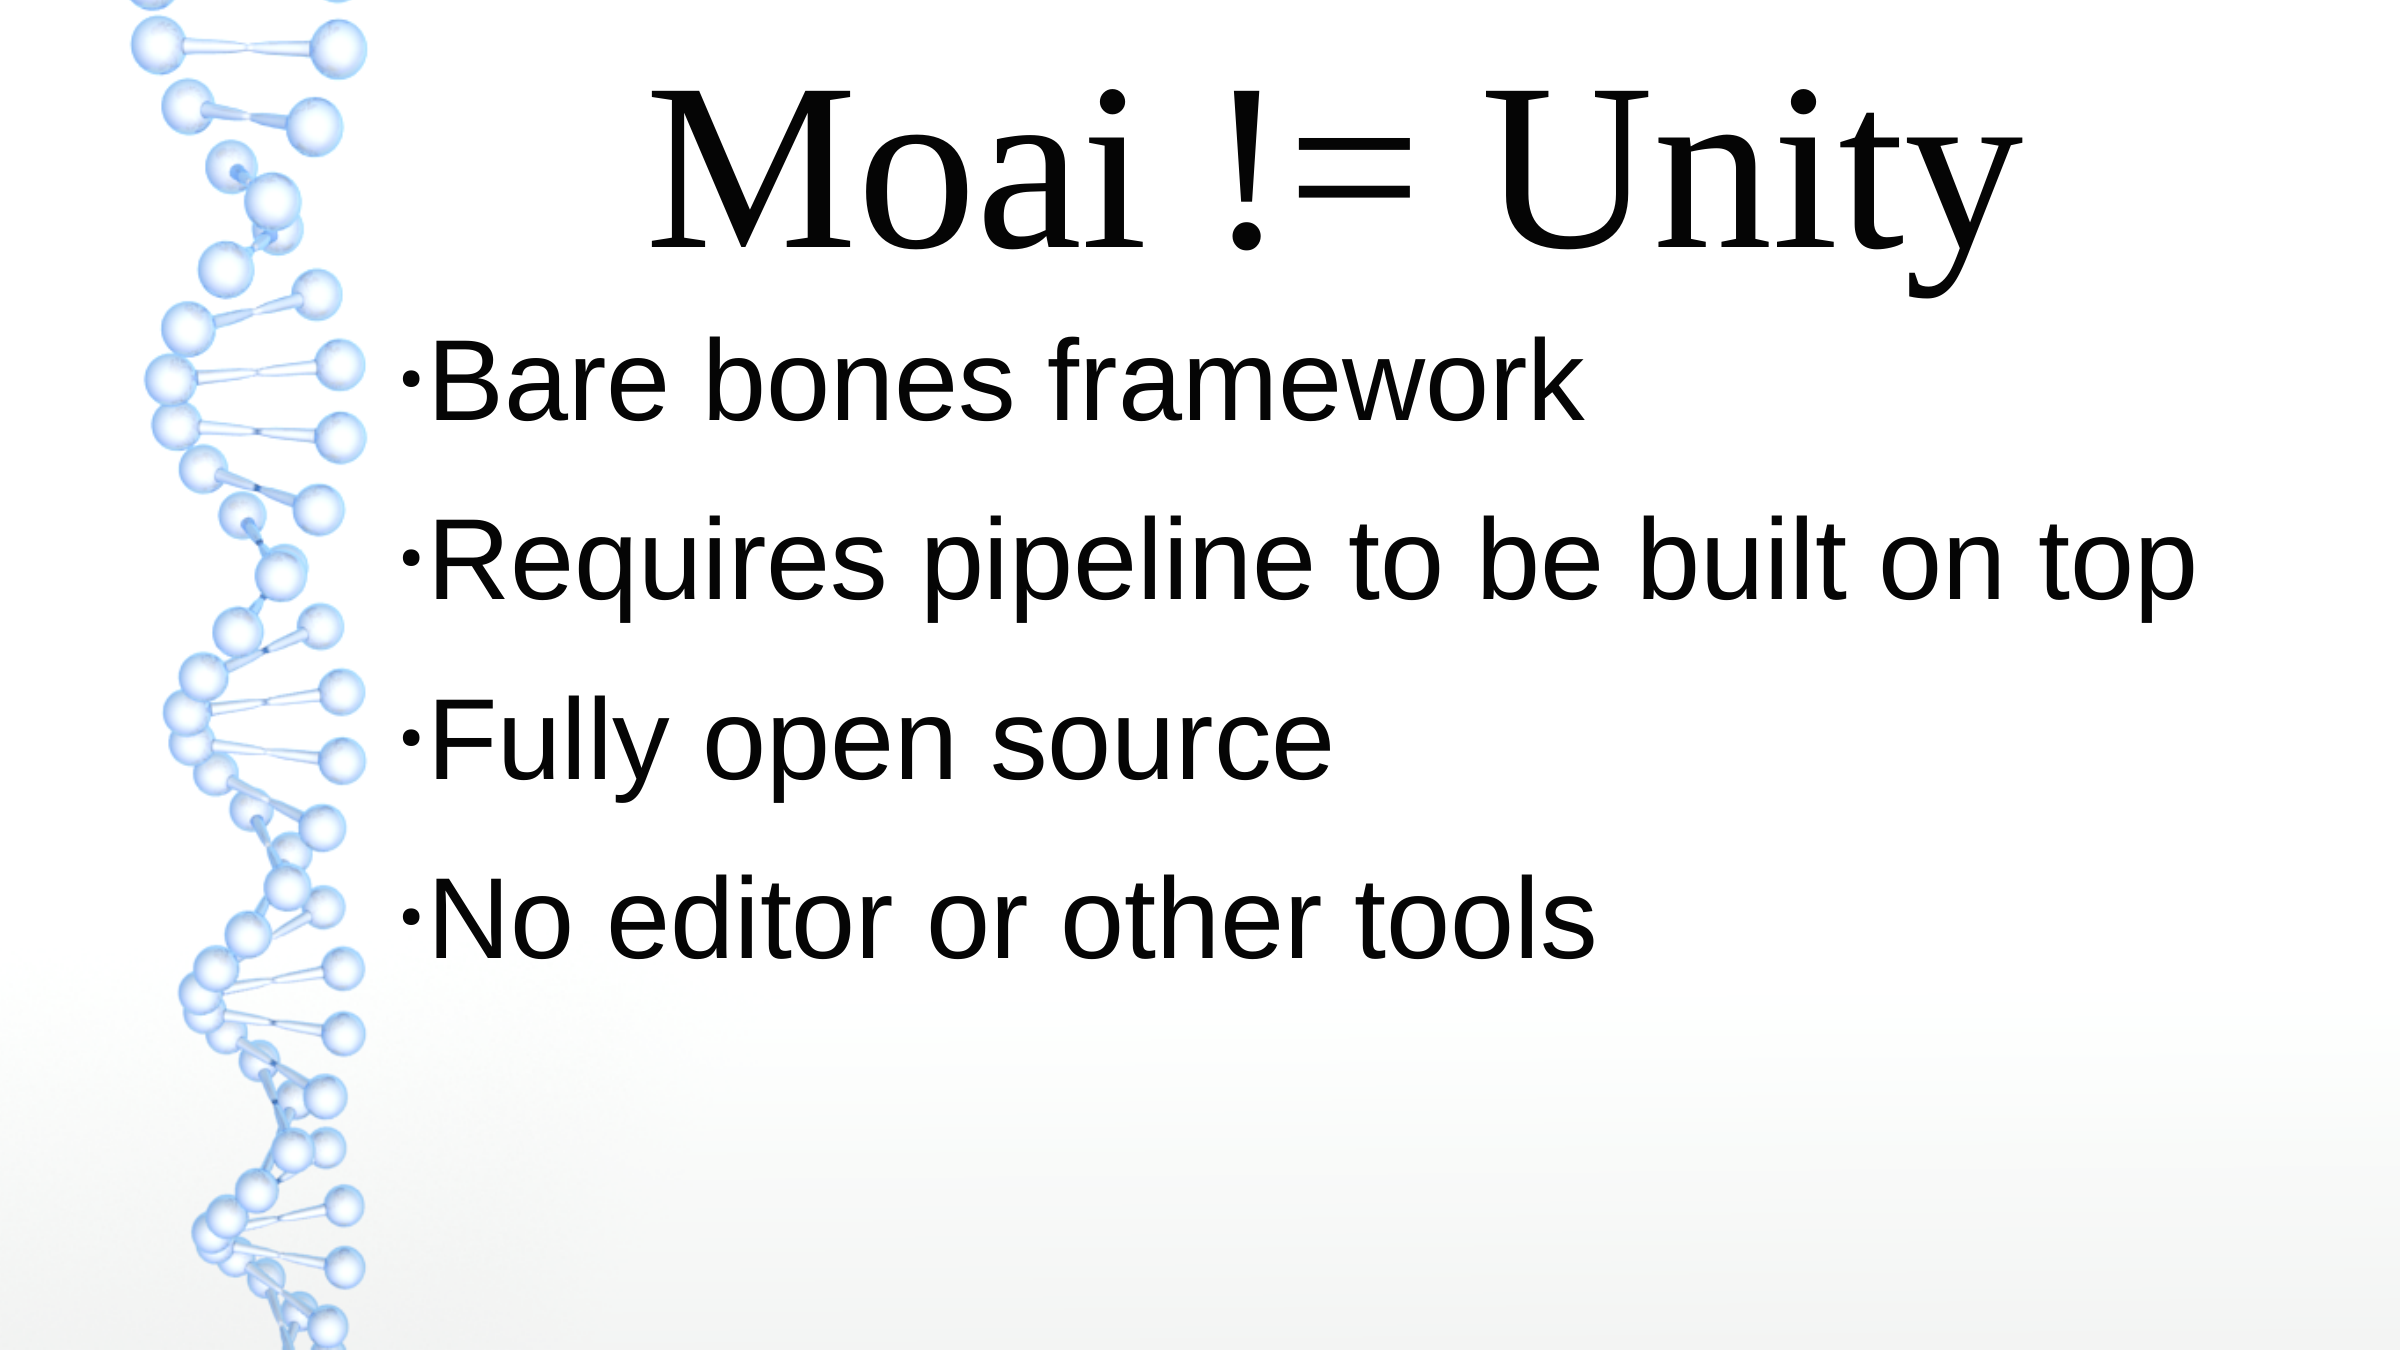

# Moai != Unity
Bare bones framework
Requires pipeline to be built on top
Fully open source
No editor or other tools